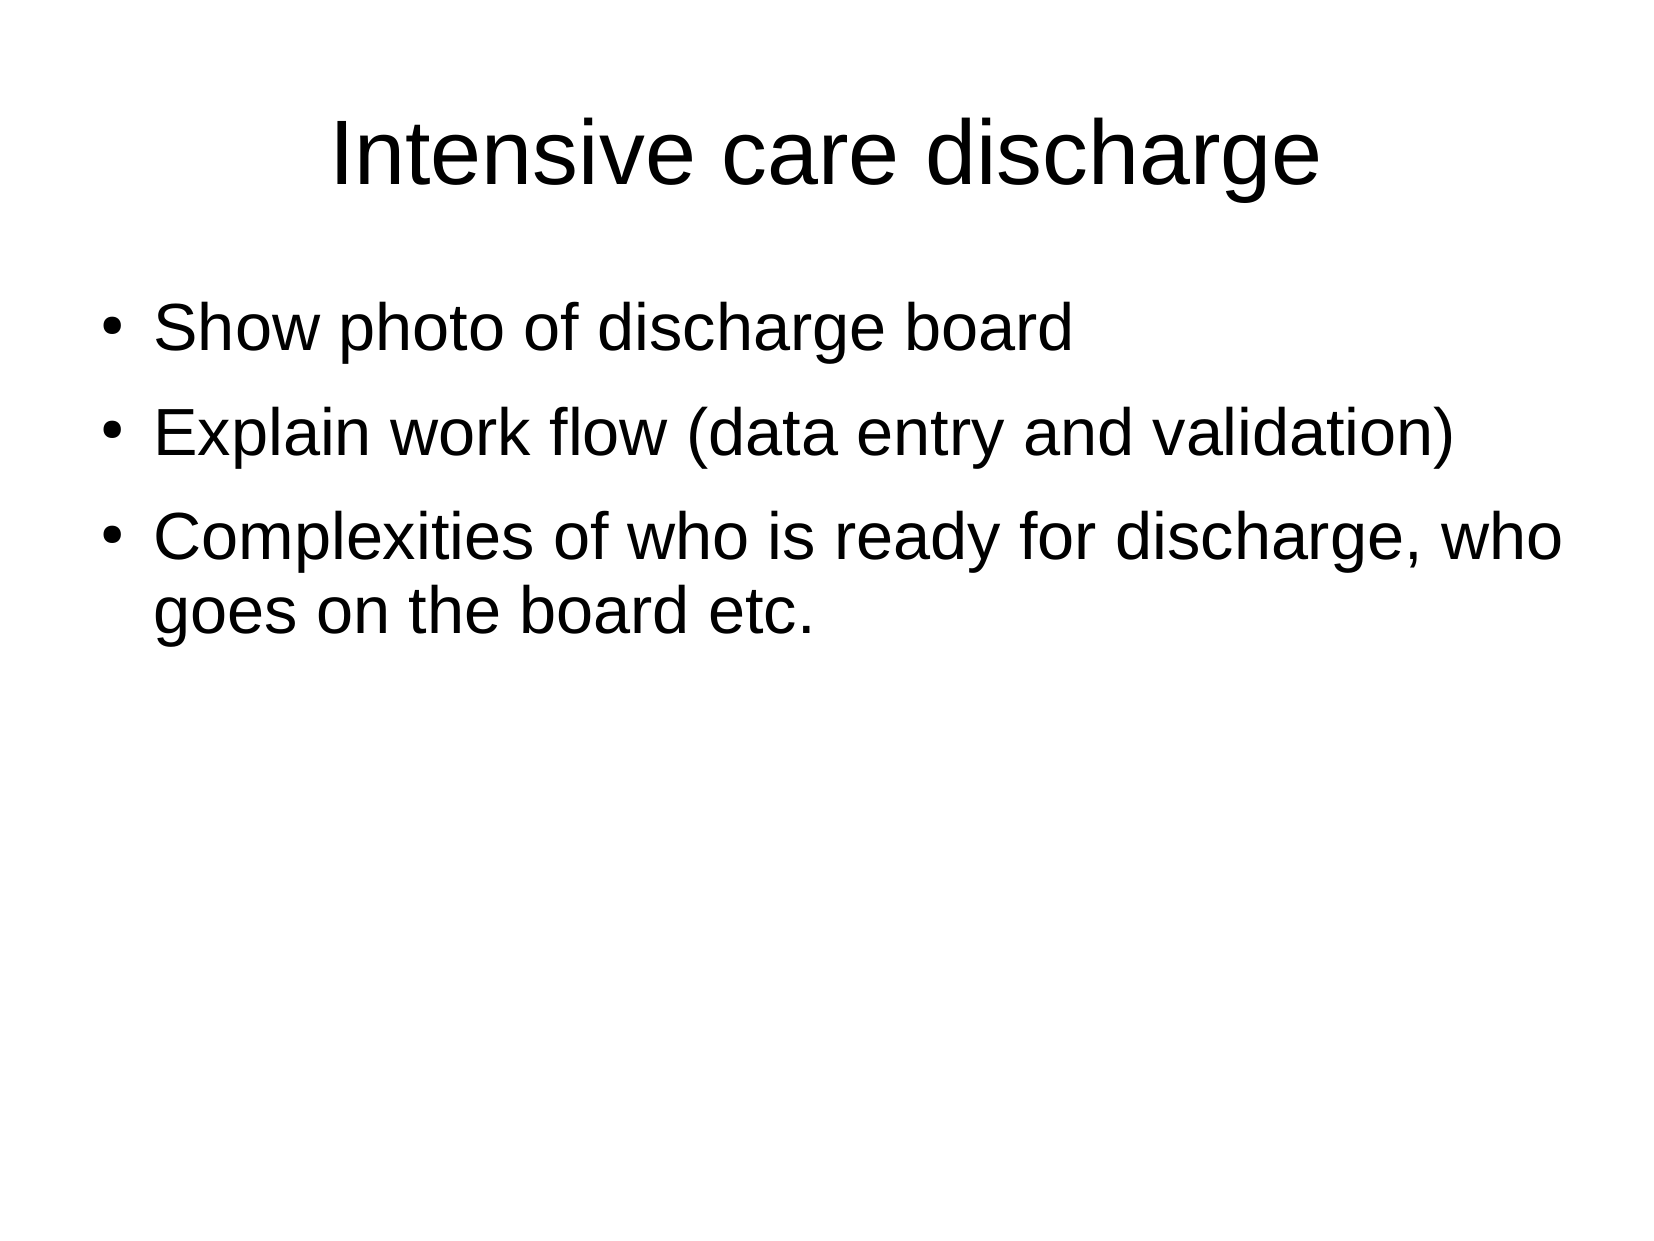

# Intensive care discharge
Show photo of discharge board
Explain work flow (data entry and validation)
Complexities of who is ready for discharge, who goes on the board etc.